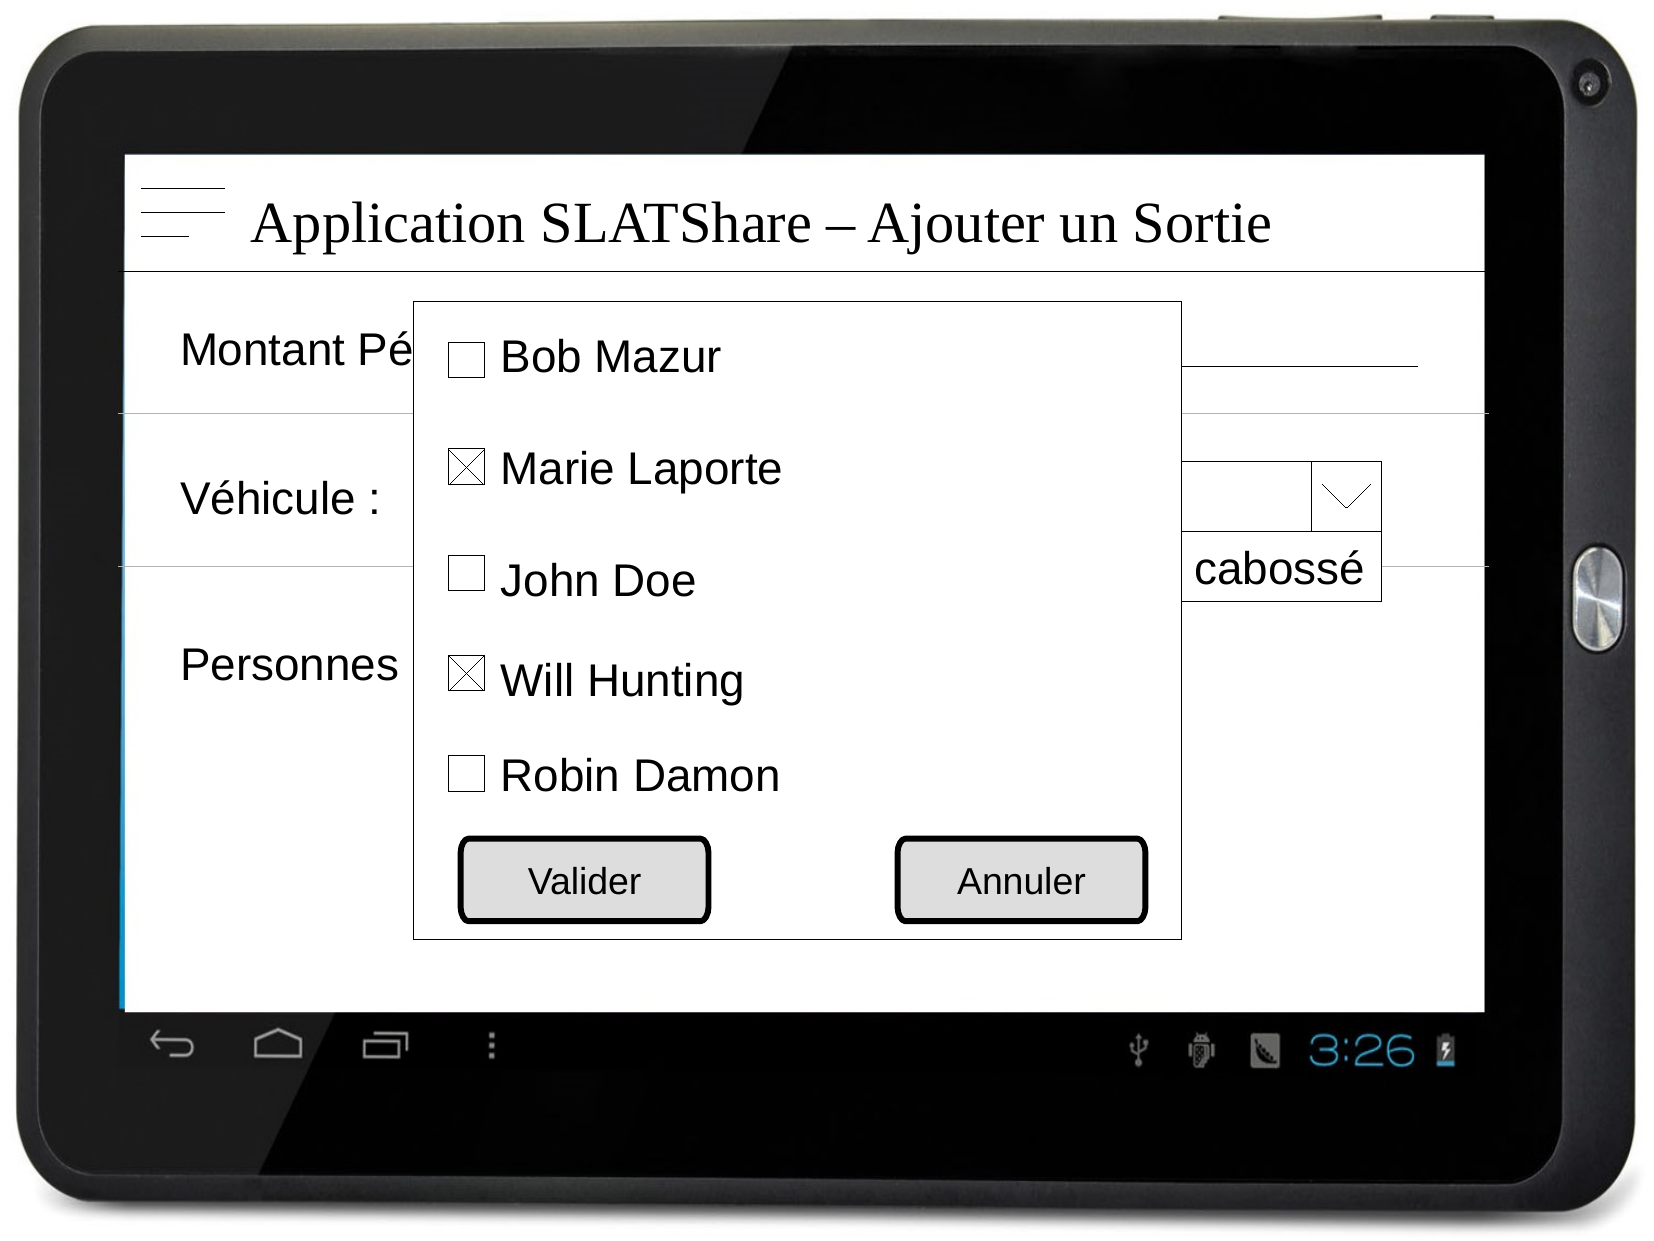

Application SLATShare – Ajouter un Sortie
Montant Péage retours :
 Bob Mazur
 Marie Laporte
Véhicule :
Renaud 17 – Essence – 12 – 5 – est cabossé
 John Doe
Personnes :
Valider
 Will Hunting
 Robin Damon
Valider
Annuler